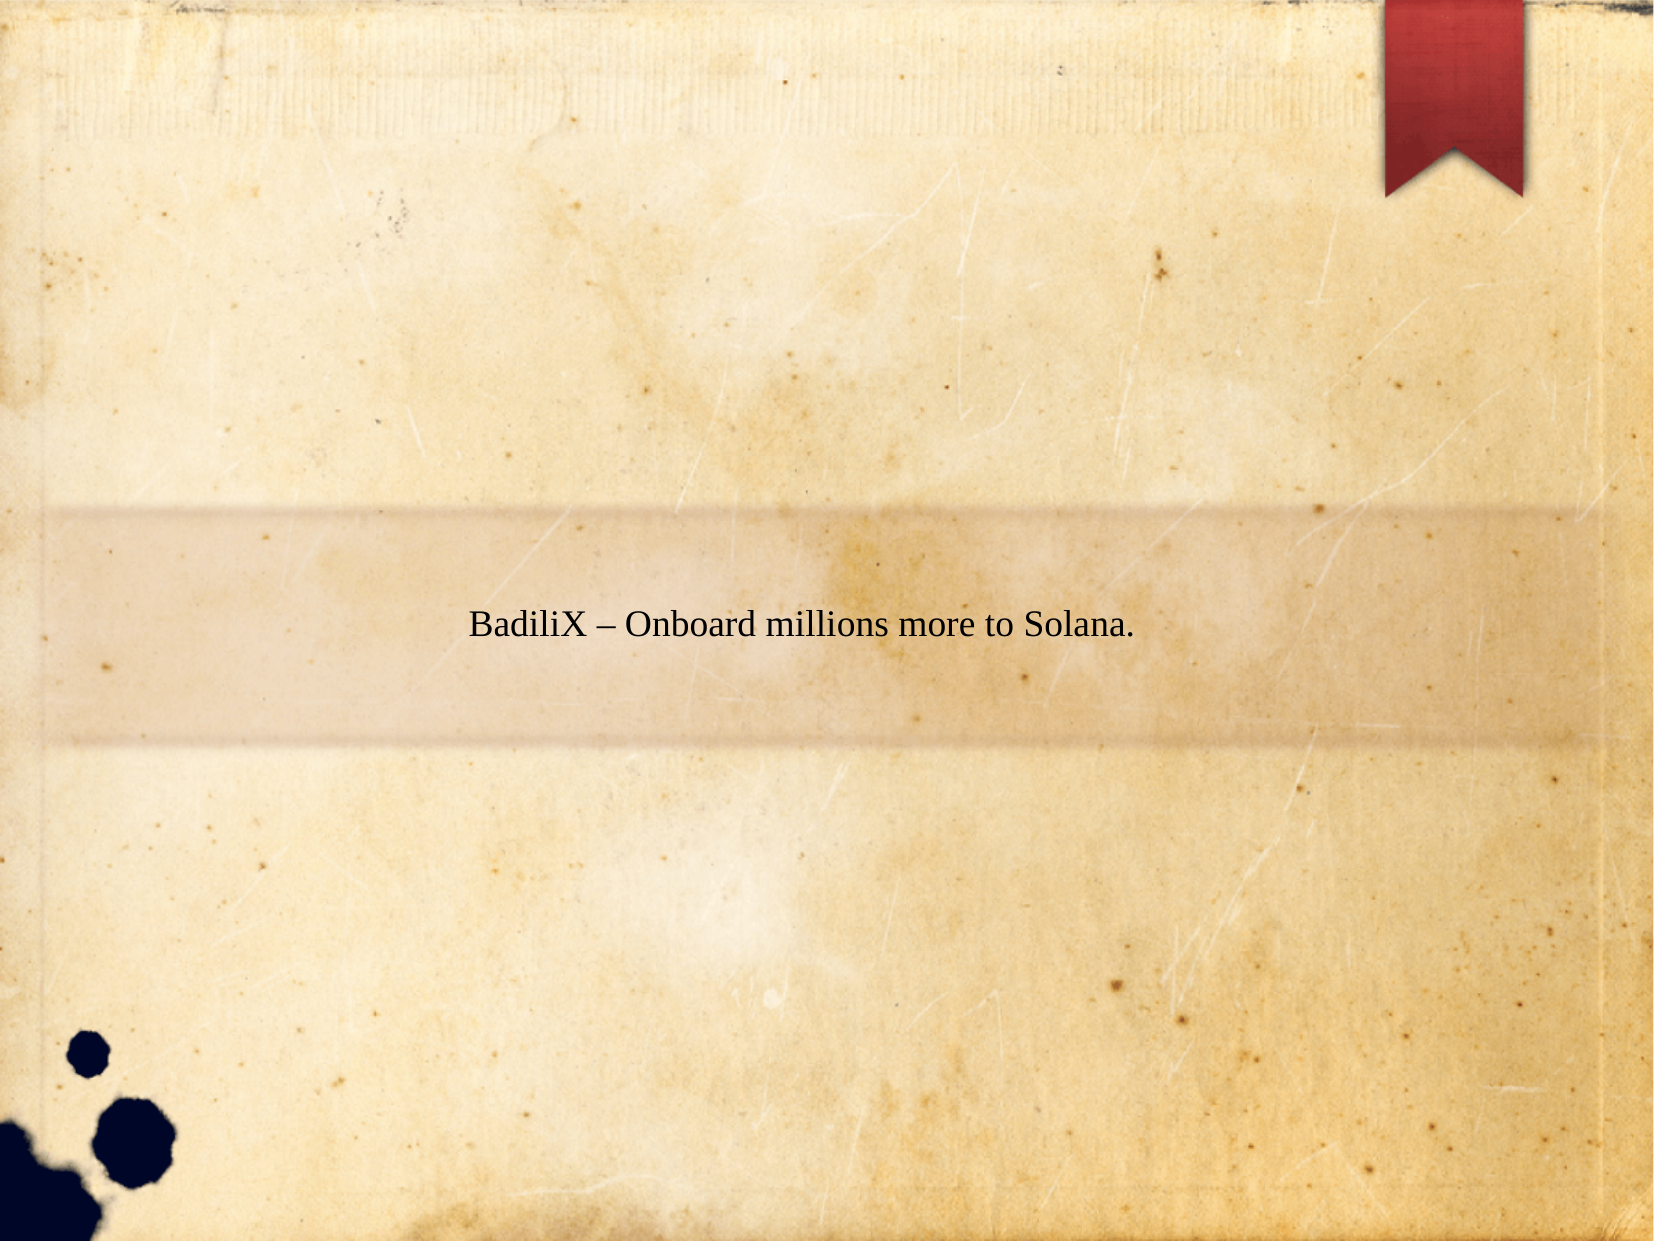

# BadiliX – Onboard millions more to Solana.